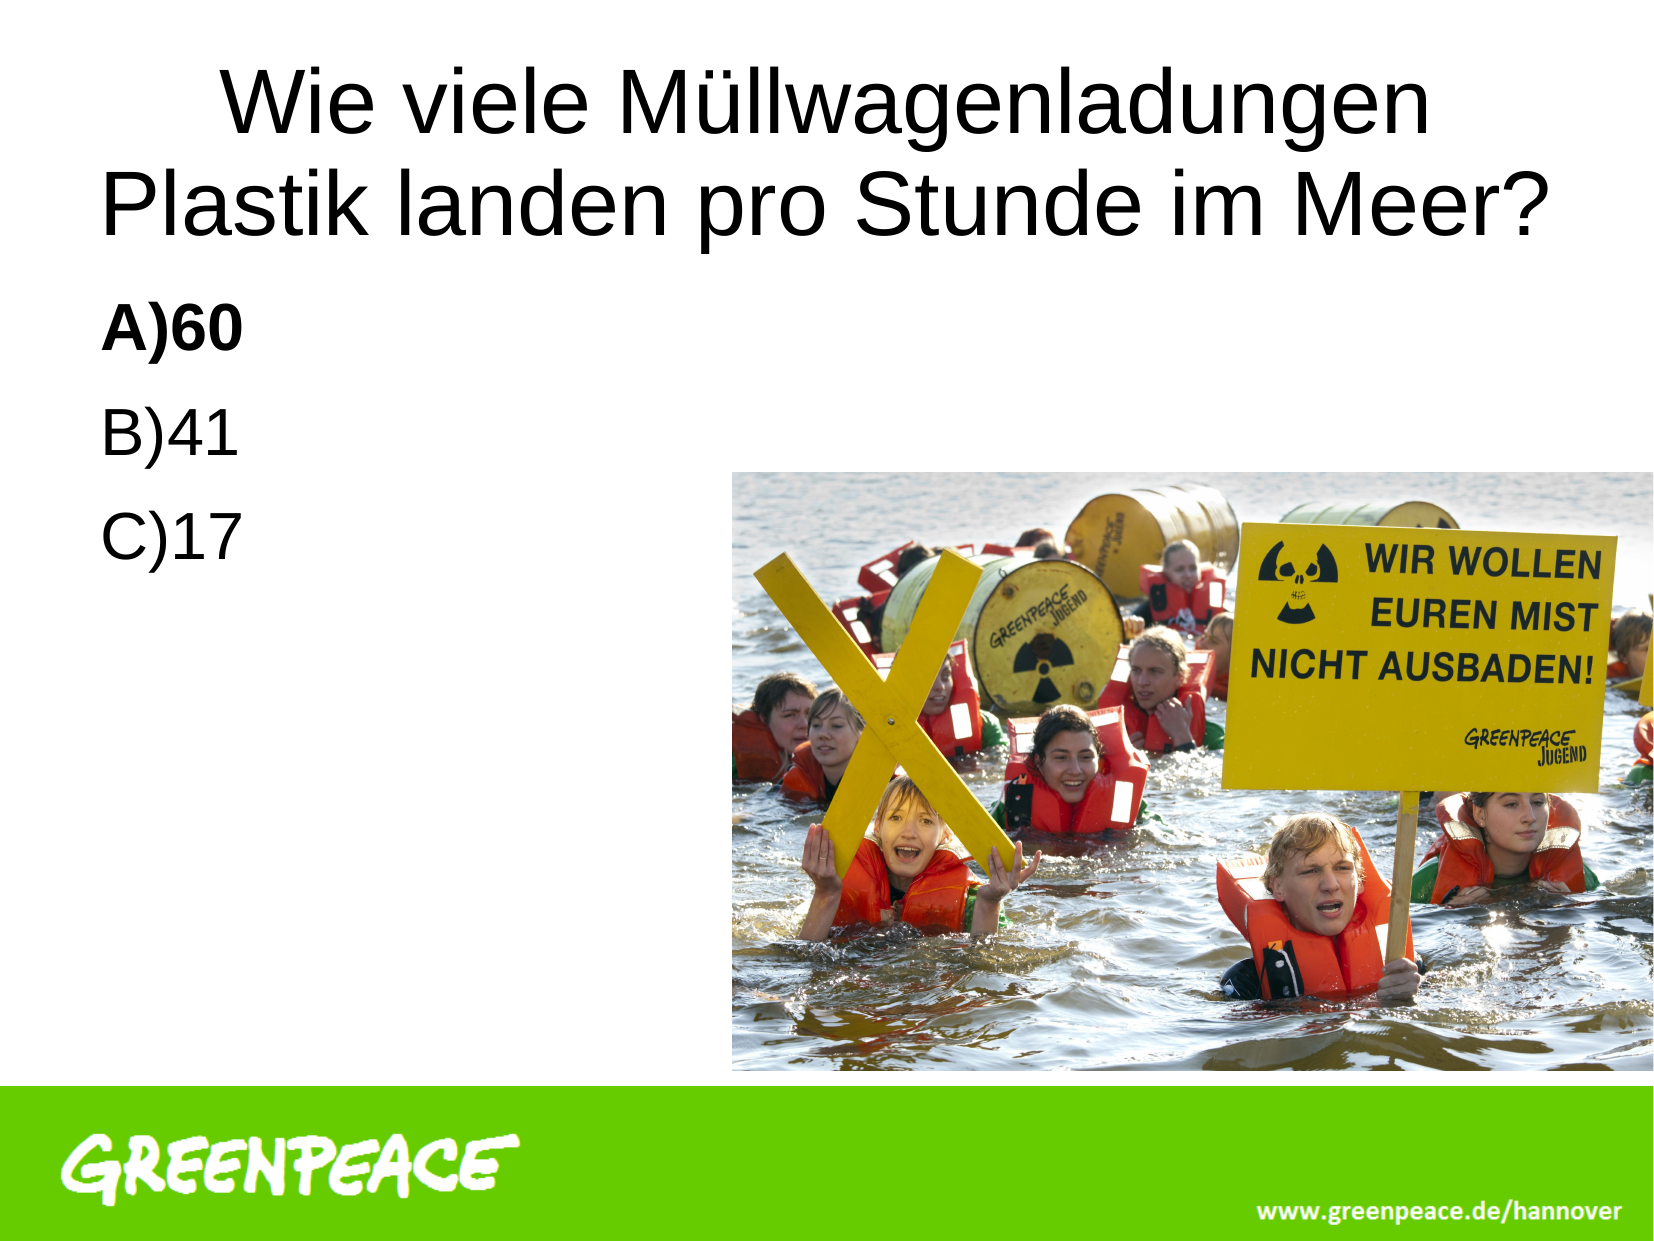

# Wie viele Müllwagenladungen Plastik landen pro Stunde im Meer?
60
41
17